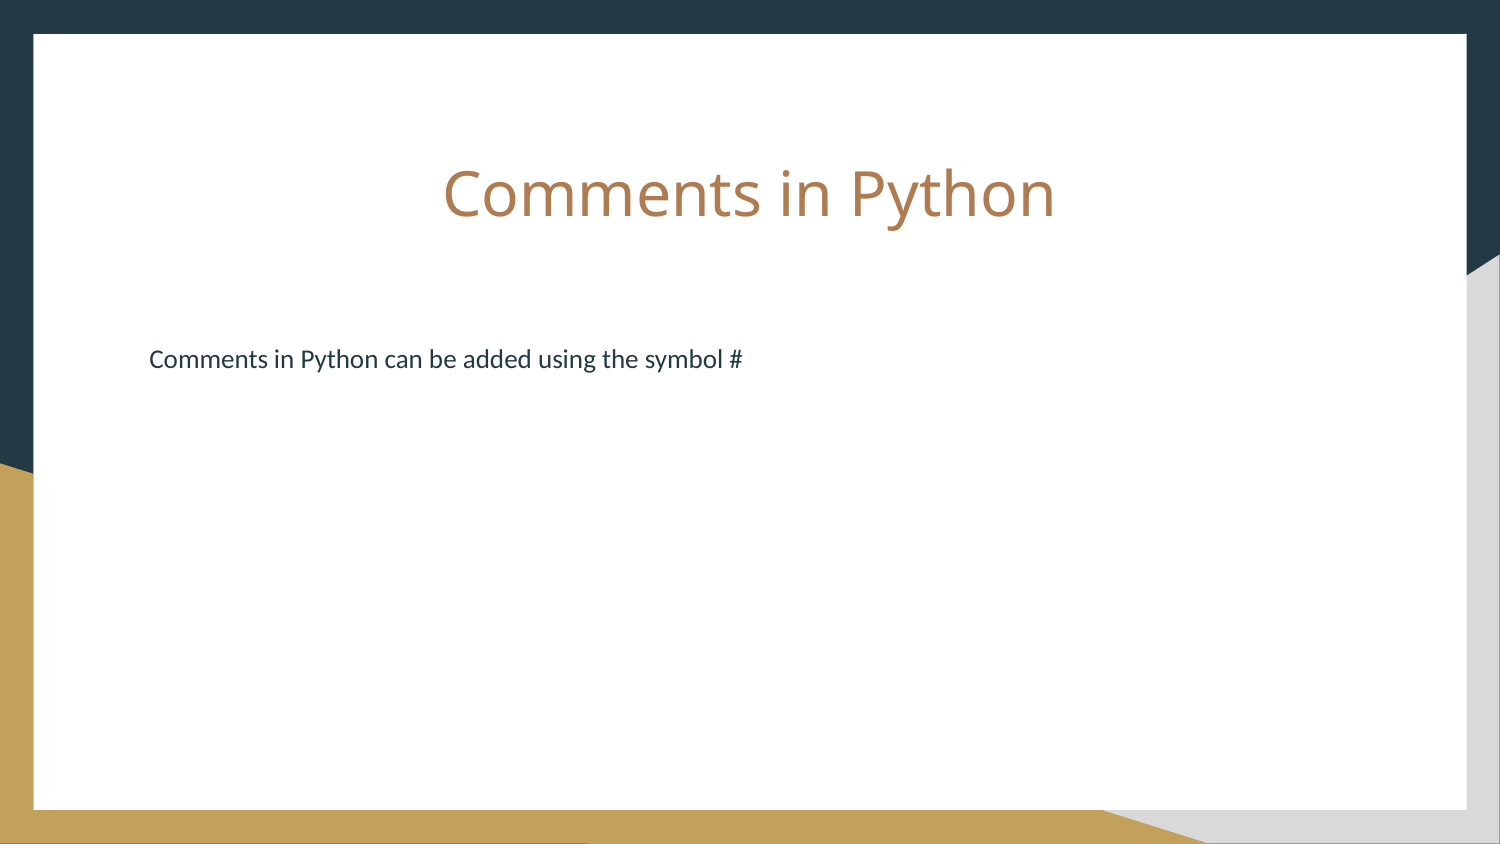

# Comments in Python
Comments in Python can be added using the symbol #